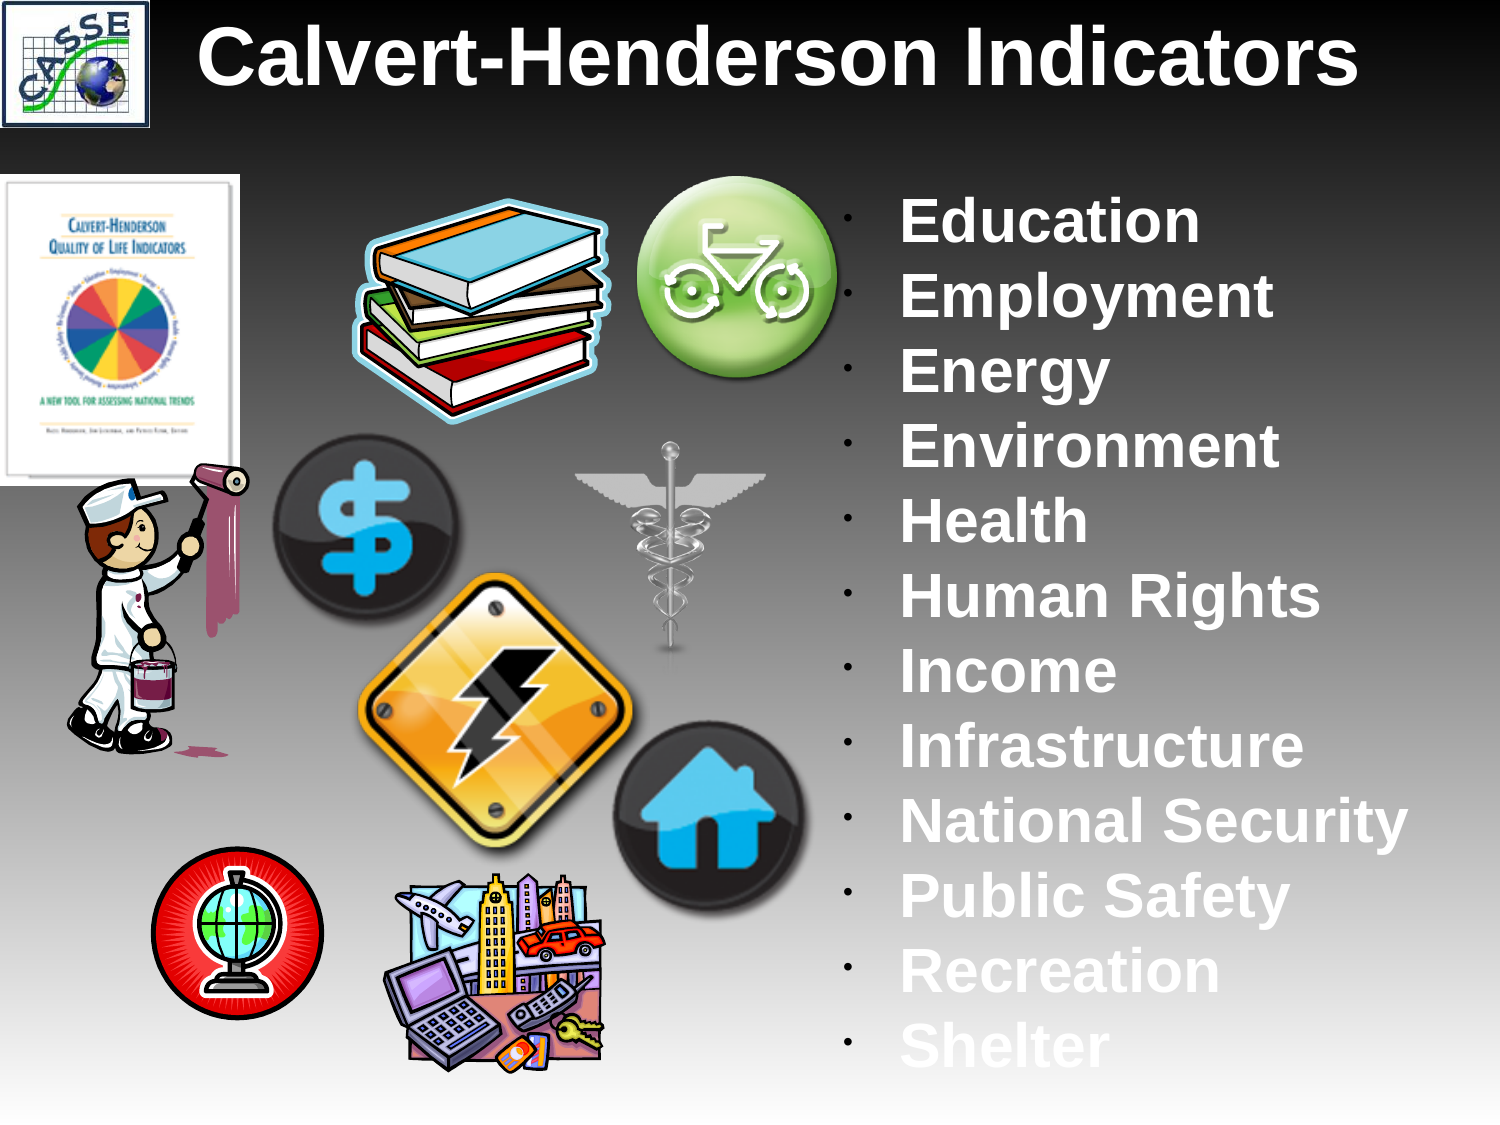

Calvert-Henderson Indicators
Education
Employment
Energy
Environment
Health
Human Rights
Income
Infrastructure
National Security
Public Safety
Recreation
Shelter